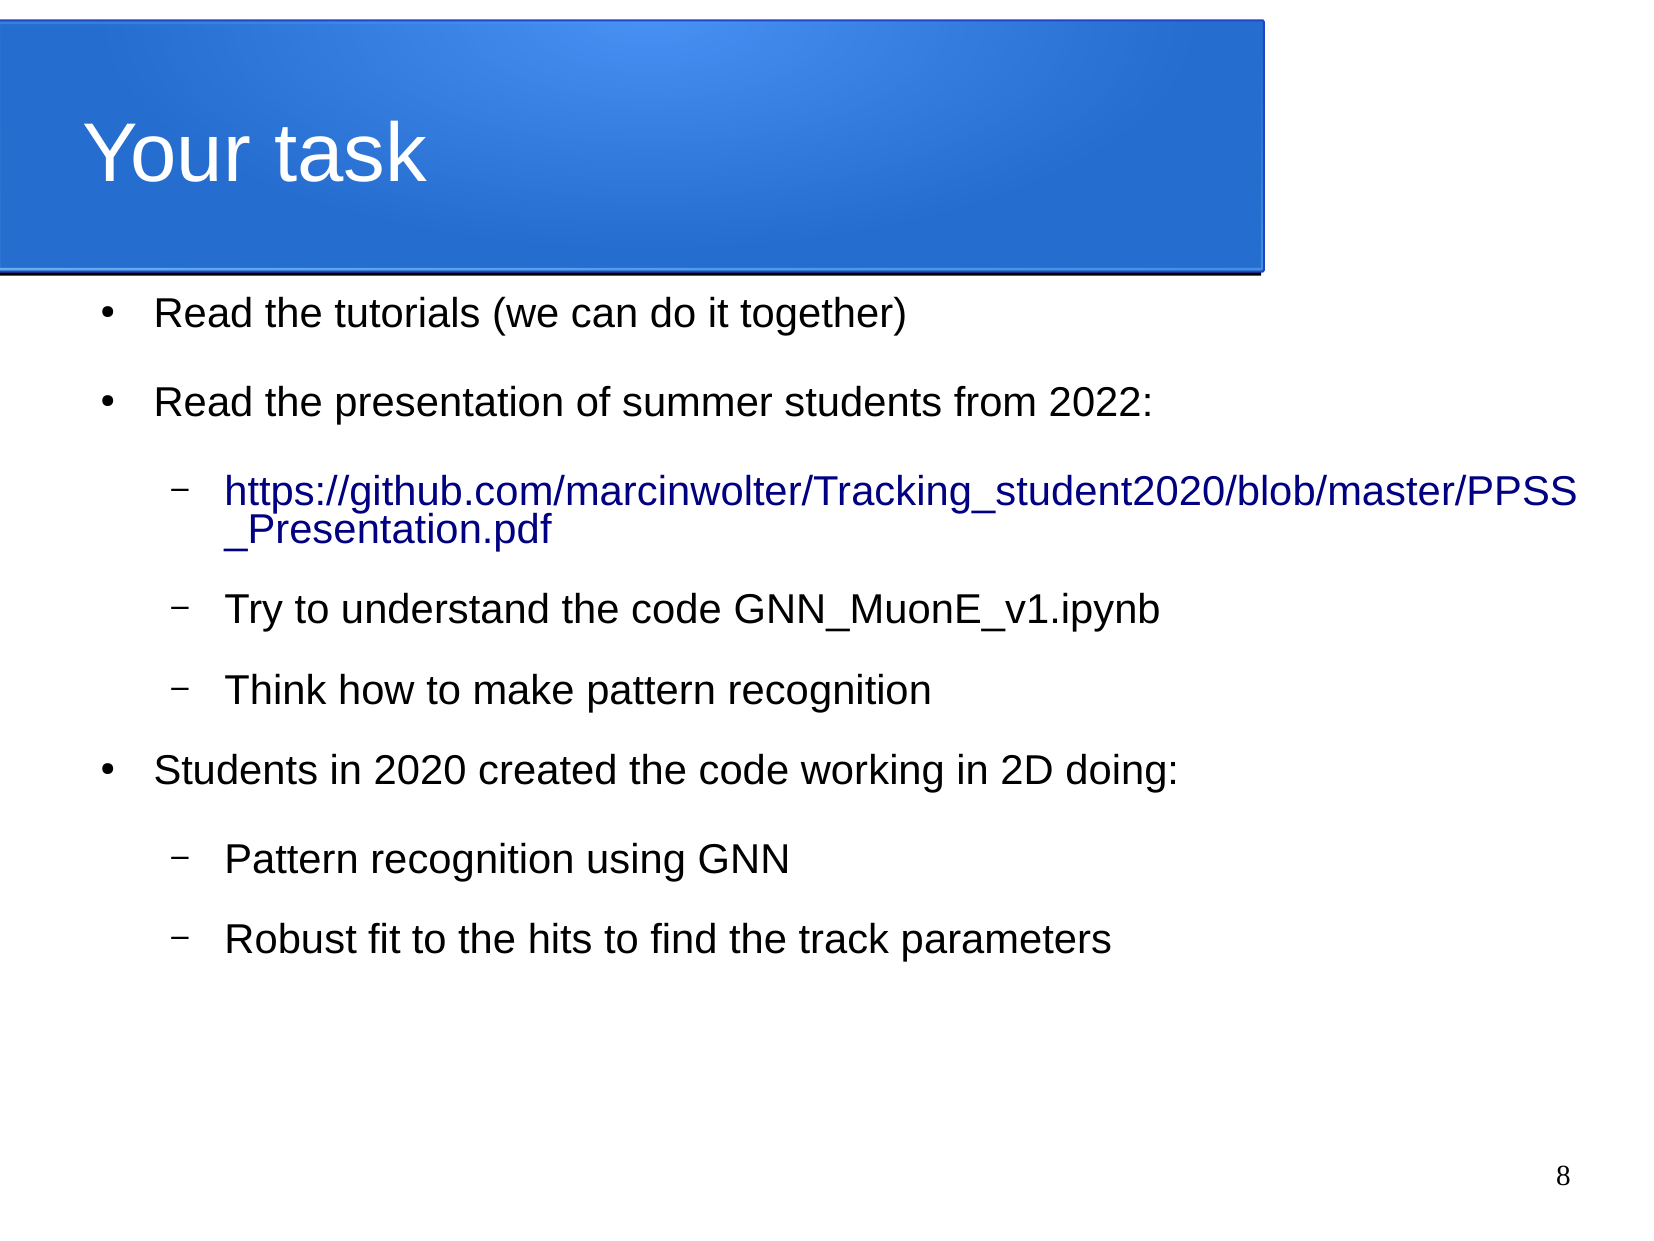

# Your task
Read the tutorials (we can do it together)
Read the presentation of summer students from 2022:
https://github.com/marcinwolter/Tracking_student2020/blob/master/PPSS_Presentation.pdf
Try to understand the code GNN_MuonE_v1.ipynb
Think how to make pattern recognition
Students in 2020 created the code working in 2D doing:
Pattern recognition using GNN
Robust fit to the hits to find the track parameters
8